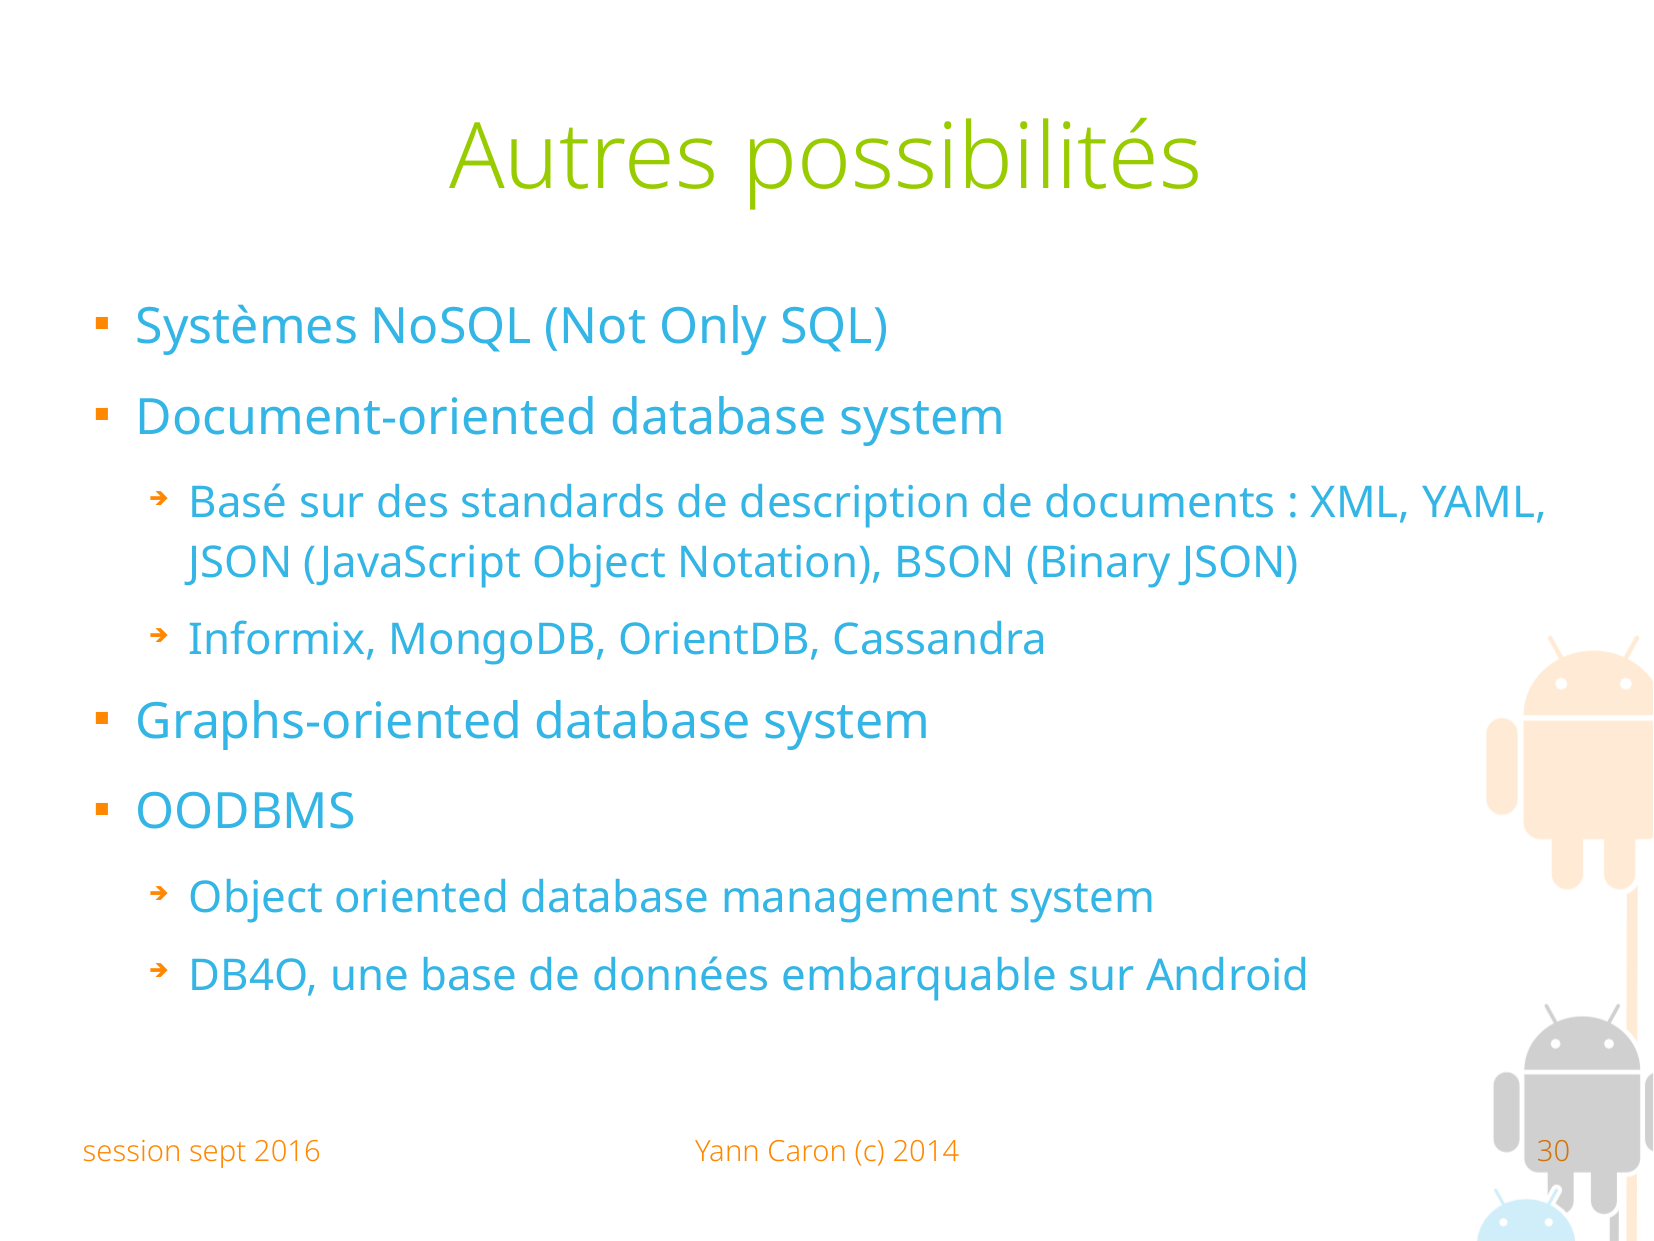

# Autres possibilités
Systèmes NoSQL (Not Only SQL)
Document-oriented database system
Basé sur des standards de description de documents : XML, YAML, JSON (JavaScript Object Notation), BSON (Binary JSON)
Informix, MongoDB, OrientDB, Cassandra
Graphs-oriented database system
OODBMS
Object oriented database management system
DB4O, une base de données embarquable sur Android
session sept 2016
Yann Caron (c) 2014
30